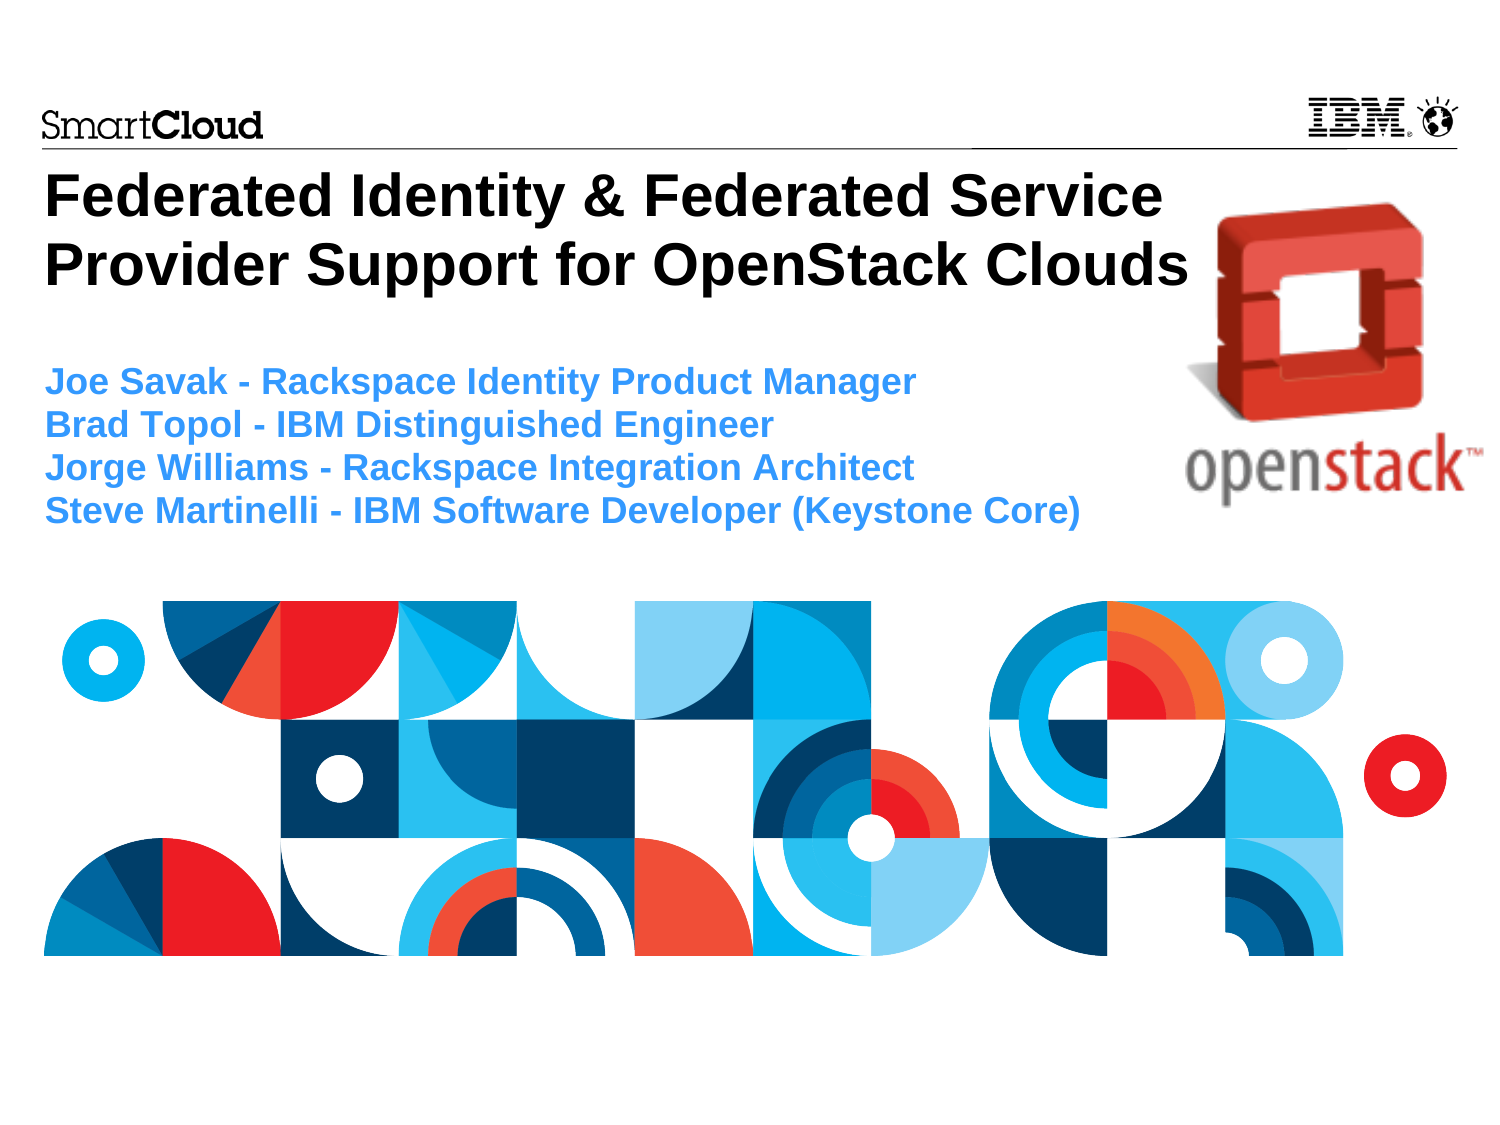

Federated Identity & Federated Service Provider Support for OpenStack Clouds
Joe Savak - Rackspace Identity Product Manager
Brad Topol - IBM Distinguished Engineer
Jorge Williams - Rackspace Integration Architect
Steve Martinelli - IBM Software Developer (Keystone Core)